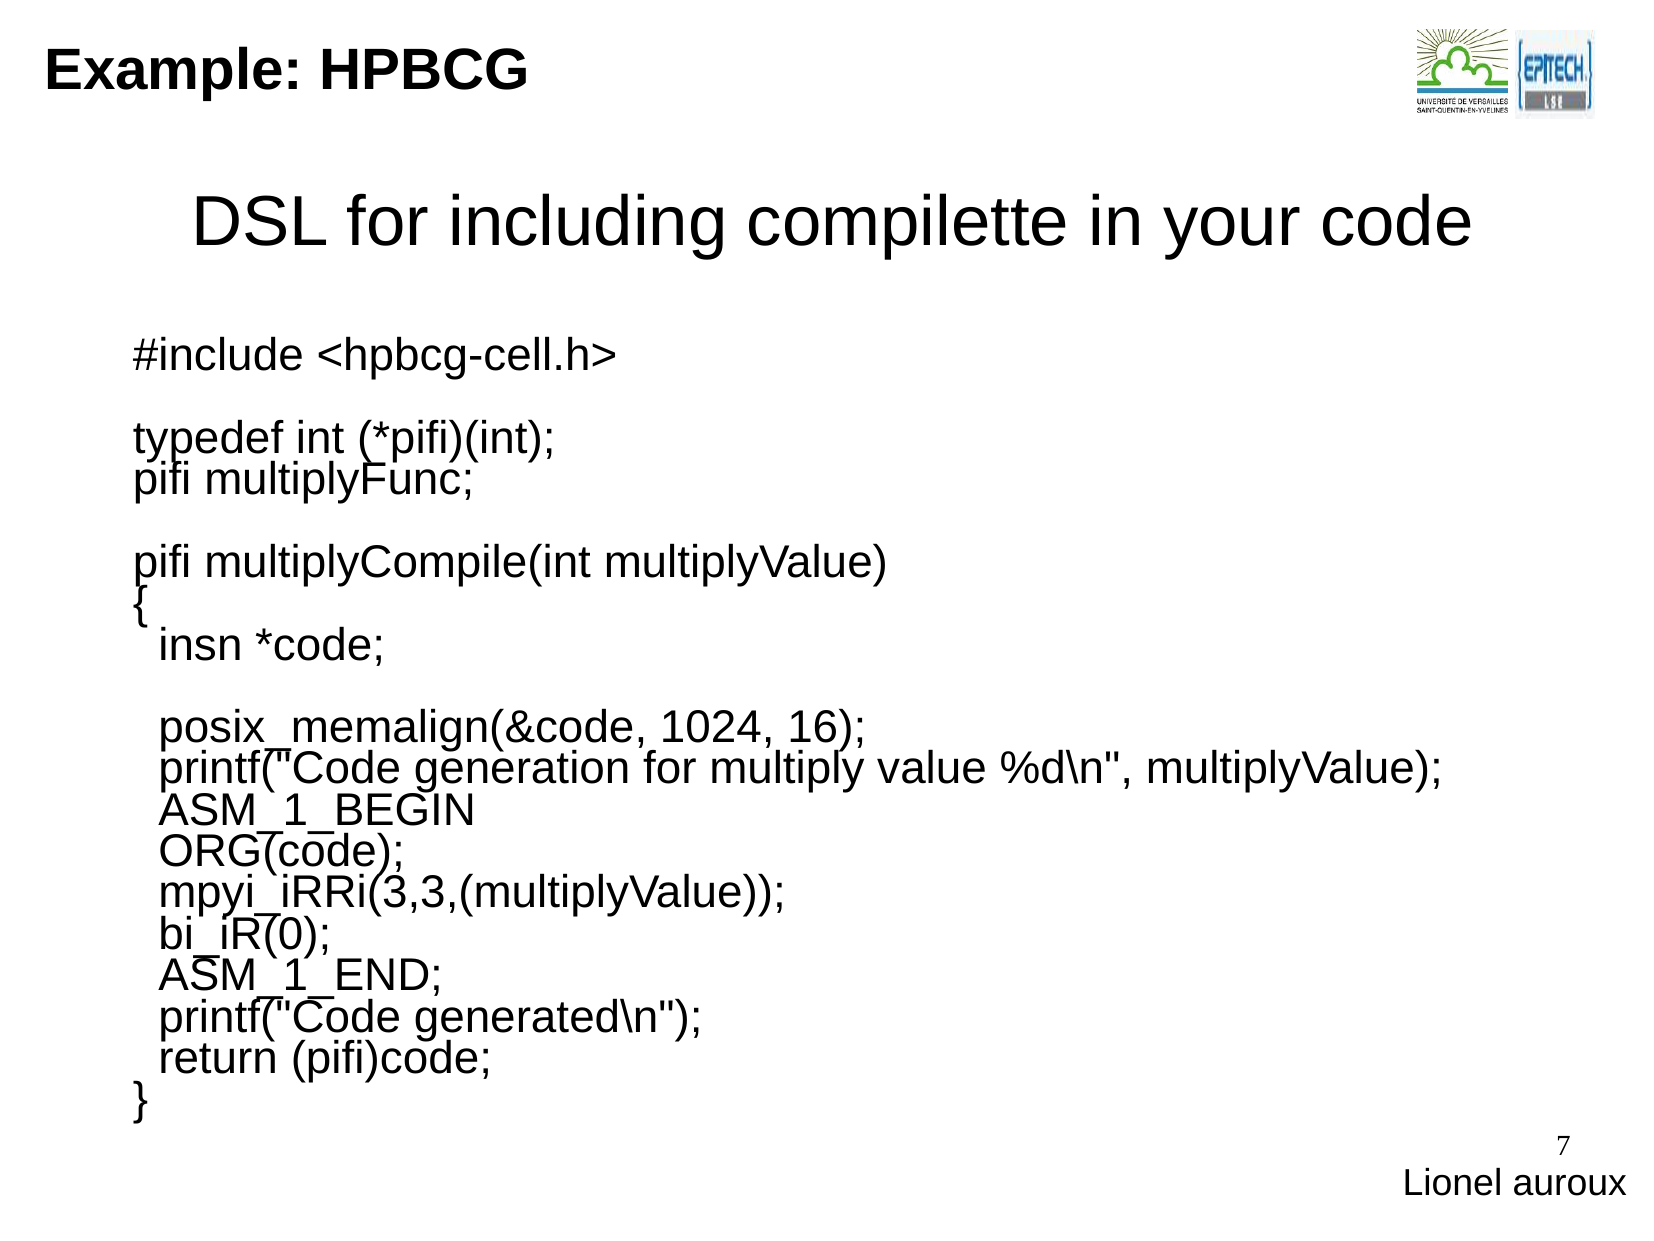

Example: HPBCG
		DSL for including compilette in your code
#include <hpbcg-cell.h>
typedef int (*pifi)(int);
pifi multiplyFunc;
pifi multiplyCompile(int multiplyValue)
{
 insn *code;
 posix_memalign(&code, 1024, 16);
 printf("Code generation for multiply value %d\n", multiplyValue);
 ASM_1_BEGIN
 ORG(code);
 mpyi_iRRi(3,3,(multiplyValue));
 bi_iR(0);
 ASM_1_END;
 printf("Code generated\n");
 return (pifi)code;
}
7
Lionel auroux